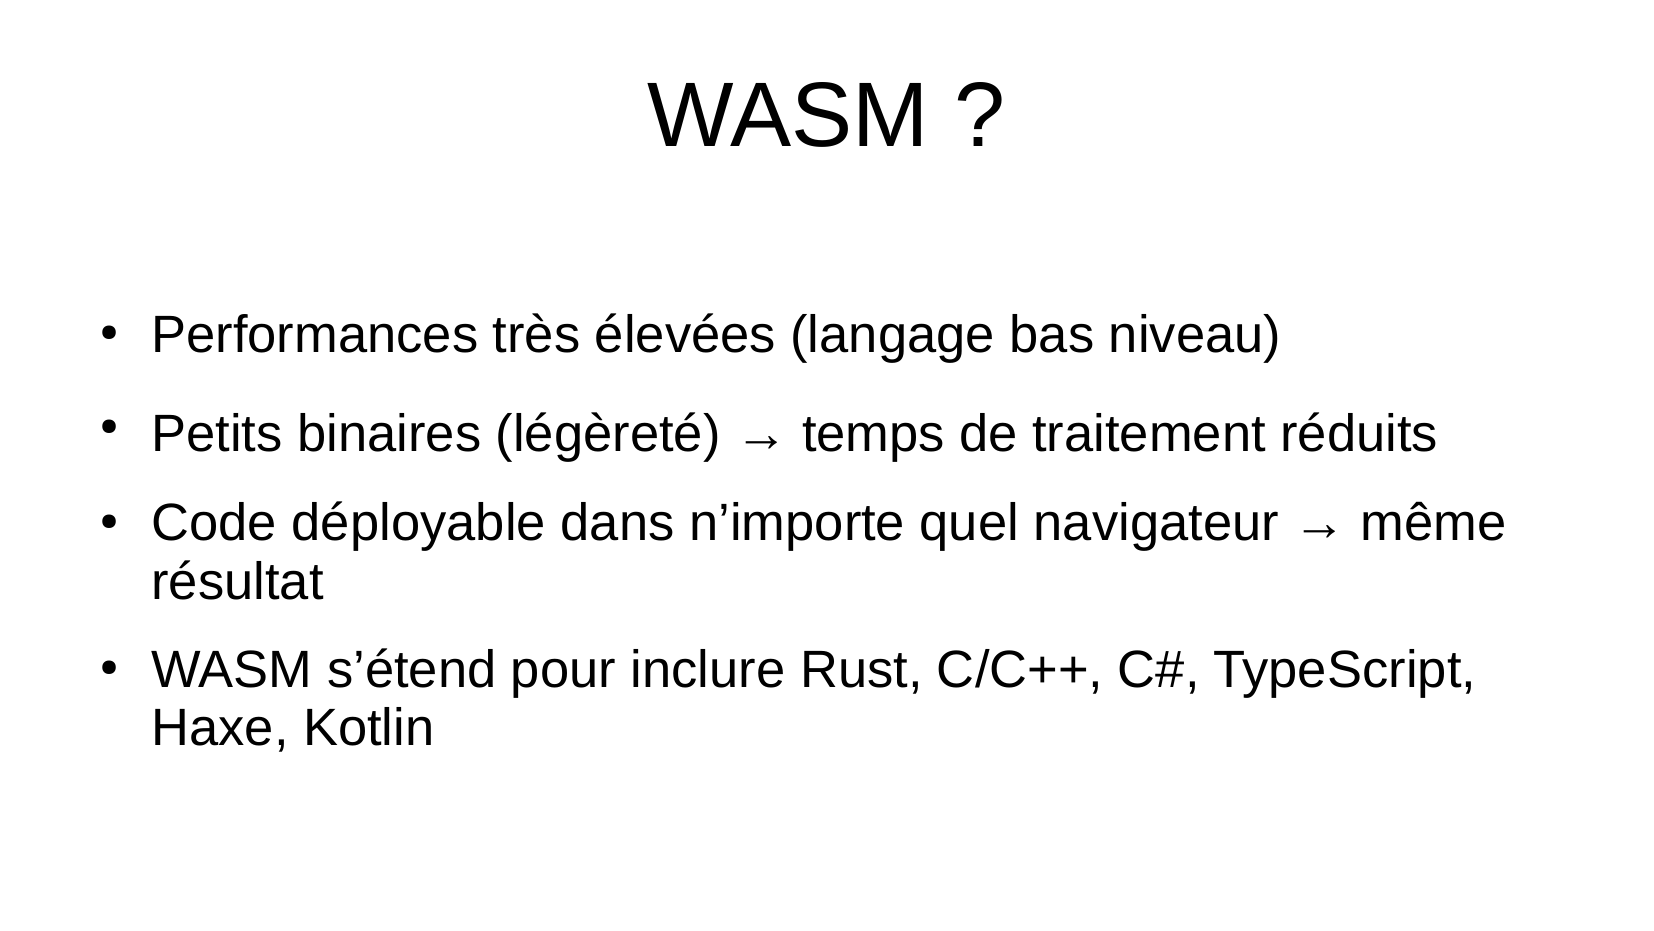

# WASM ?
Performances très élevées (langage bas niveau)
Petits binaires (légèreté) → temps de traitement réduits
Code déployable dans n’importe quel navigateur → même résultat
WASM s’étend pour inclure Rust, C/C++, C#, TypeScript, Haxe, Kotlin